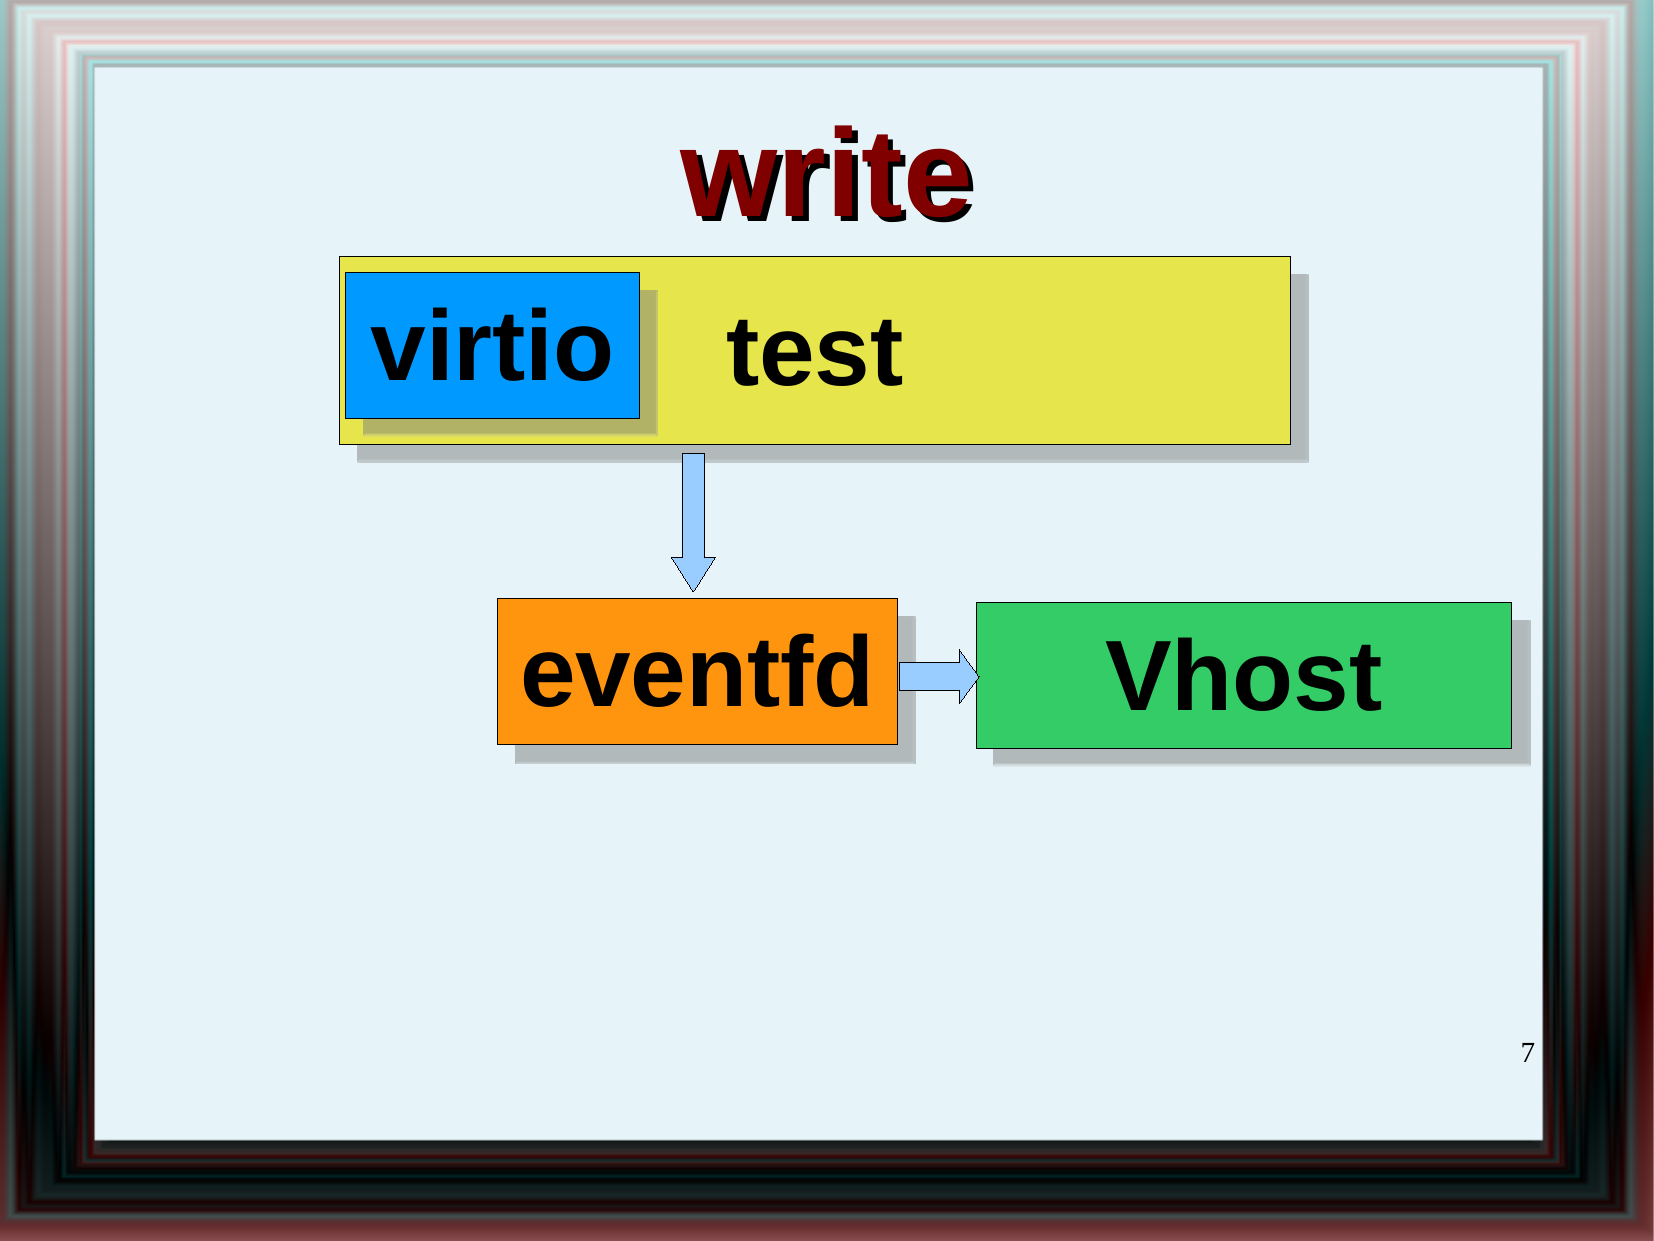

# write
test
virtio
eventfd
Vhost
7